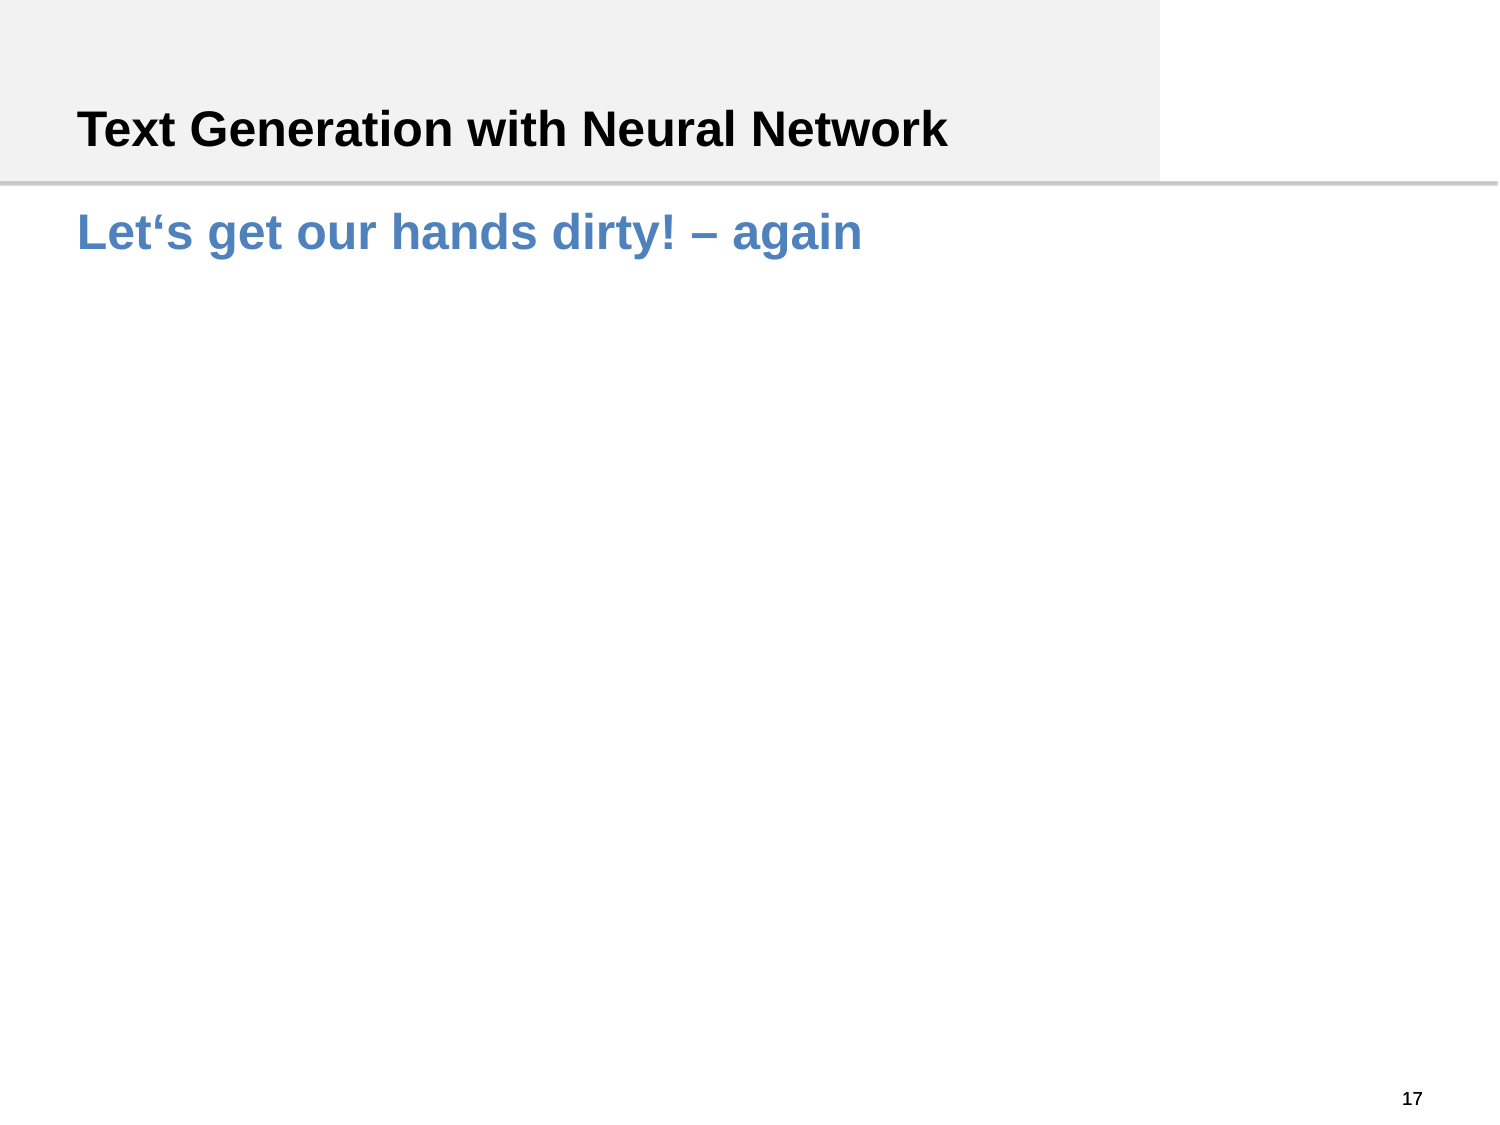

Text Generation with Neural Network
Let‘s get our hands dirty! – again